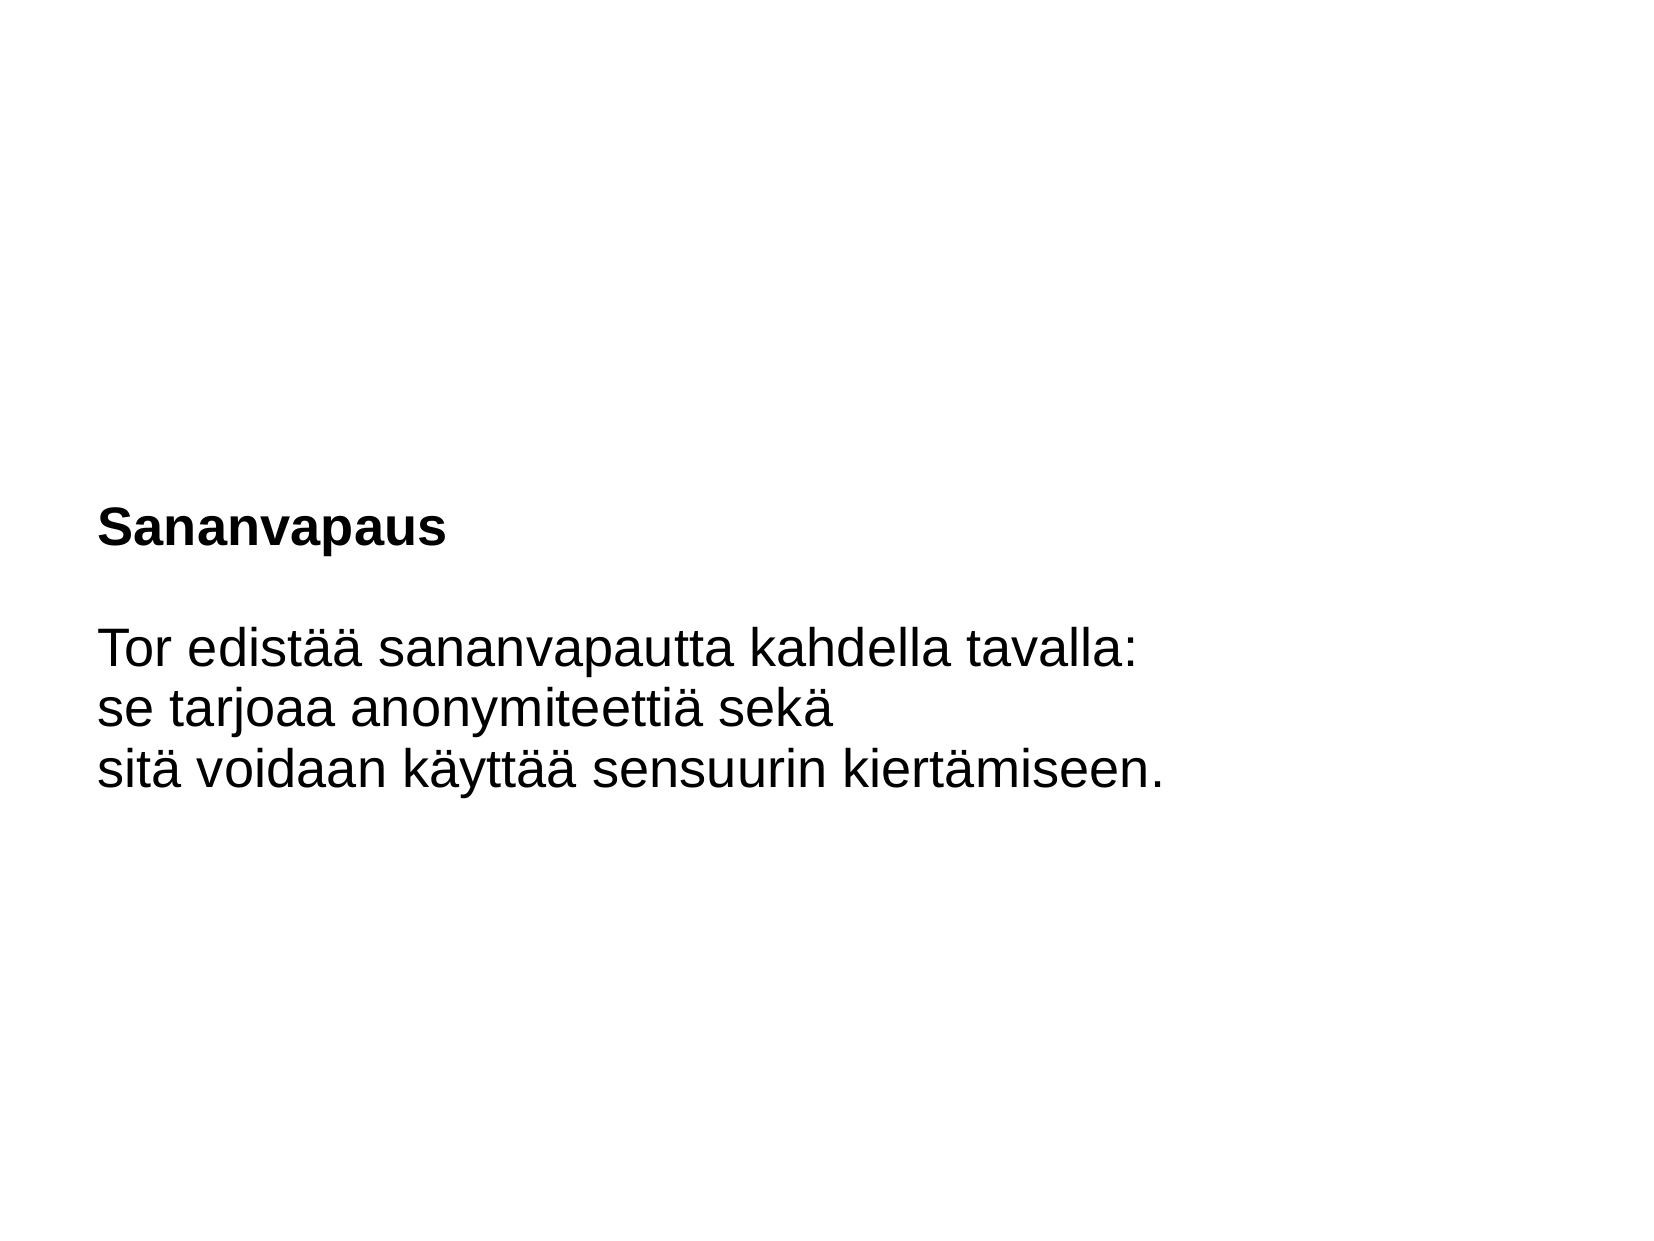

Sananvapaus
Tor edistää sananvapautta kahdella tavalla:
se tarjoaa anonymiteettiä sekä
sitä voidaan käyttää sensuurin kiertämiseen.